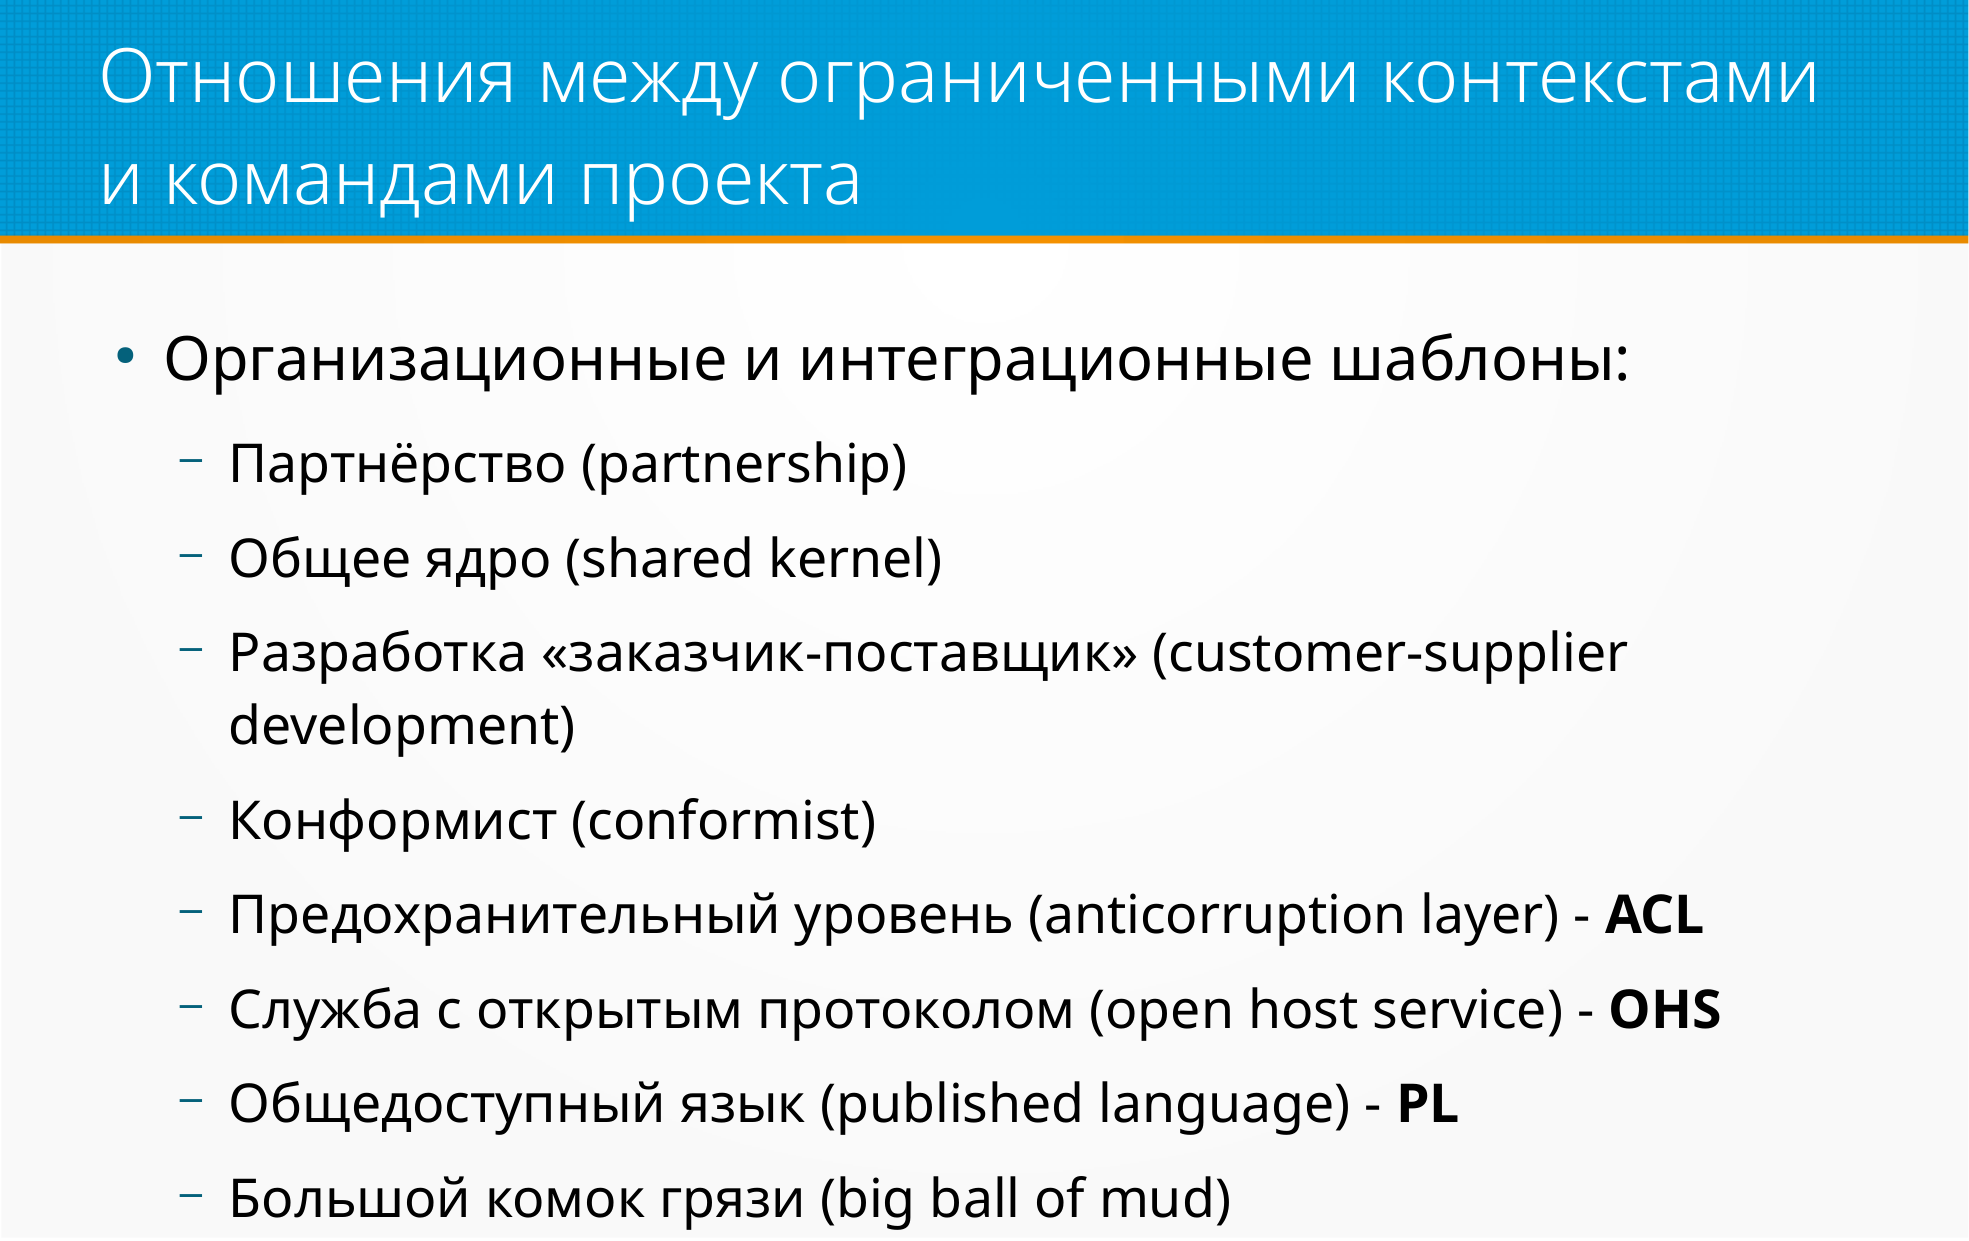

# Отношения между ограниченными контекстами и командами проекта
Организационные и интеграционные шаблоны:
Партнёрство (partnership)
Общее ядро (shared kernel)
Разработка «заказчик-поставщик» (customer-supplier development)
Конформист (conformist)
Предохранительный уровень (anticorruption layer) - ACL
Служба с открытым протоколом (open host service) - OHS
Общедоступный язык (published language) - PL
Большой комок грязи (big ball of mud)